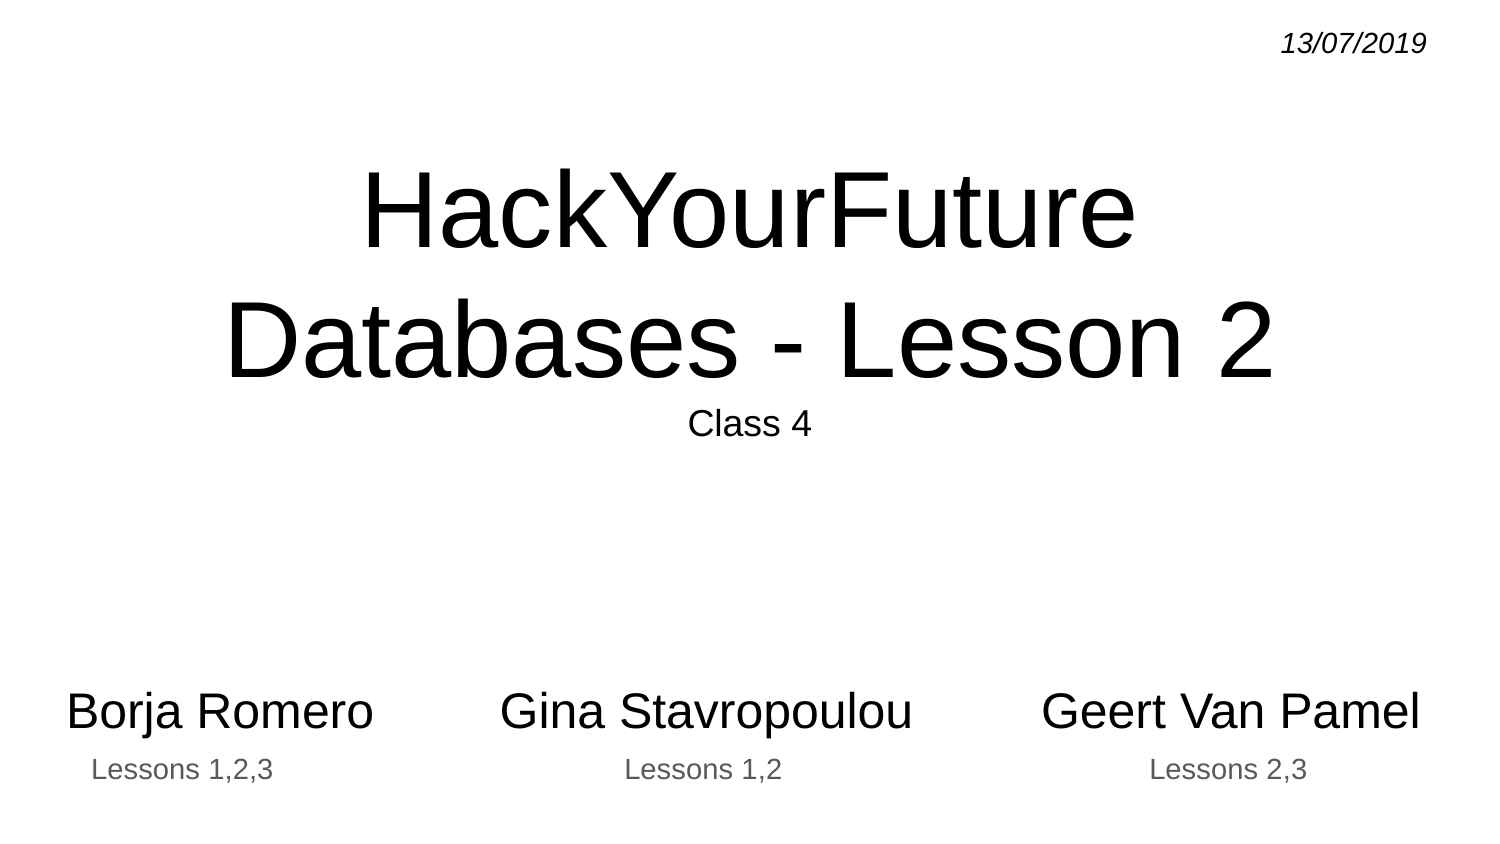

13/07/2019
HackYourFuture
Databases - Lesson 2
Class 4
Borja Romero Gina Stavropoulou	 	Geert Van Pamel
Lessons 1,2,3 				 Lessons 1,2 		 	 Lessons 2,3